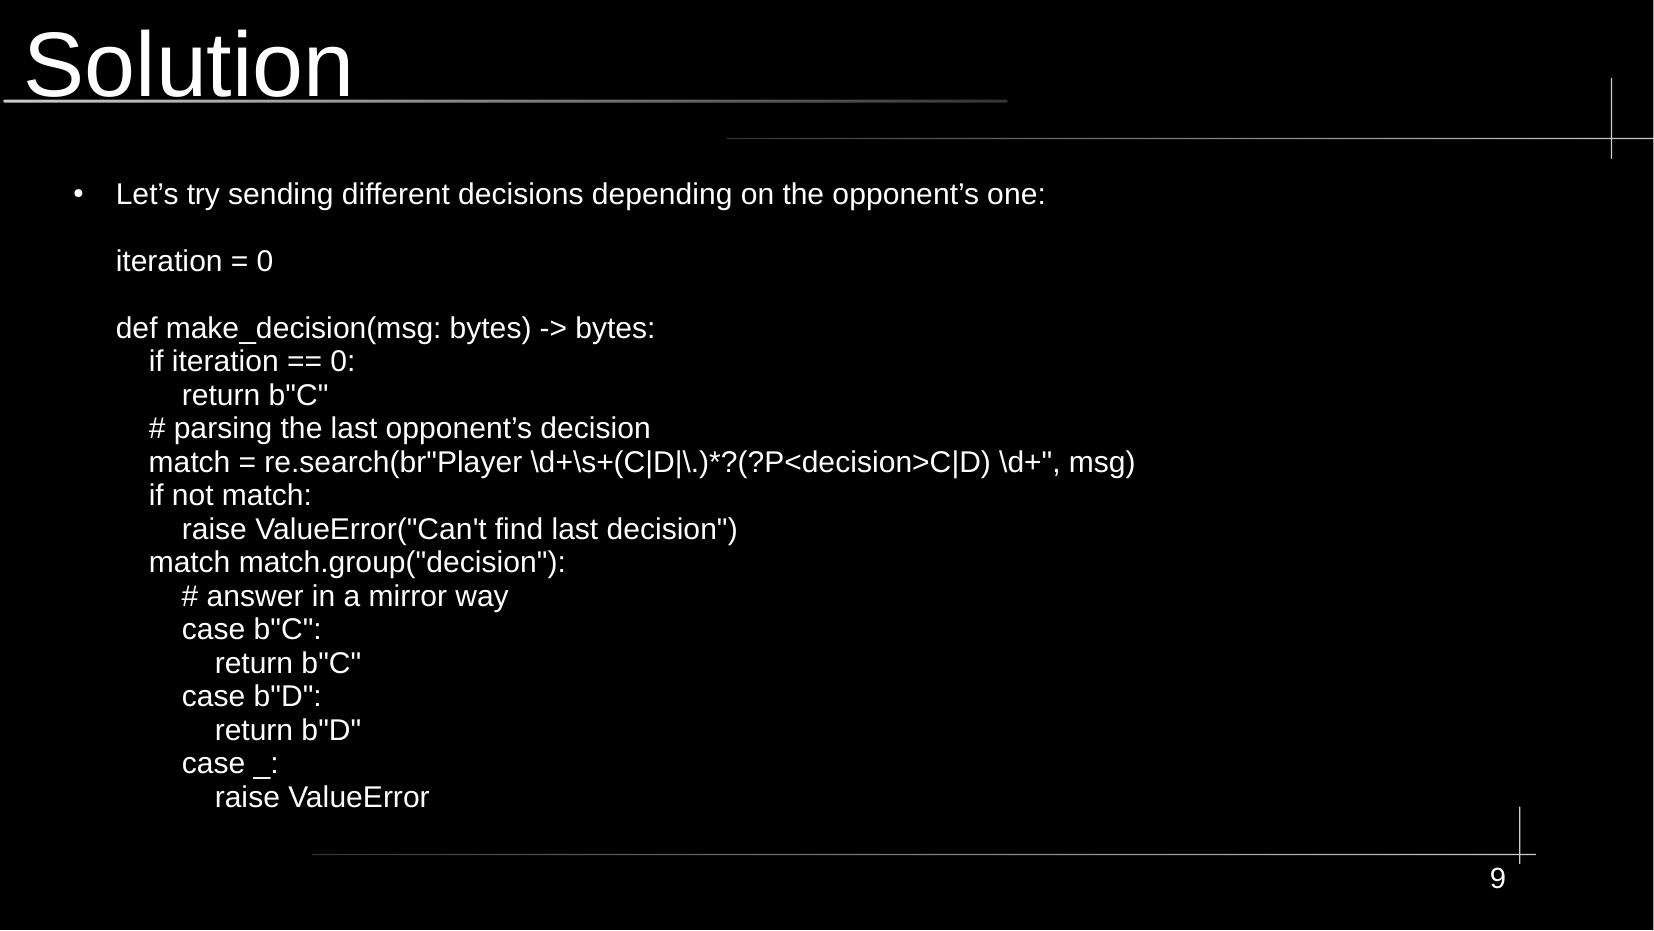

# Solution
Let’s try sending different decisions depending on the opponent’s one:
iteration = 0
def make_decision(msg: bytes) -> bytes:
 if iteration == 0:
 return b"C"
 # parsing the last opponent’s decision
 match = re.search(br"Player \d+\s+(C|D|\.)*?(?P<decision>C|D) \d+", msg)
 if not match:
 raise ValueError("Can't find last decision")
 match match.group("decision"):
 # answer in a mirror way
 case b"C":
 return b"C"
 case b"D":
 return b"D"
 case _:
 raise ValueError
9